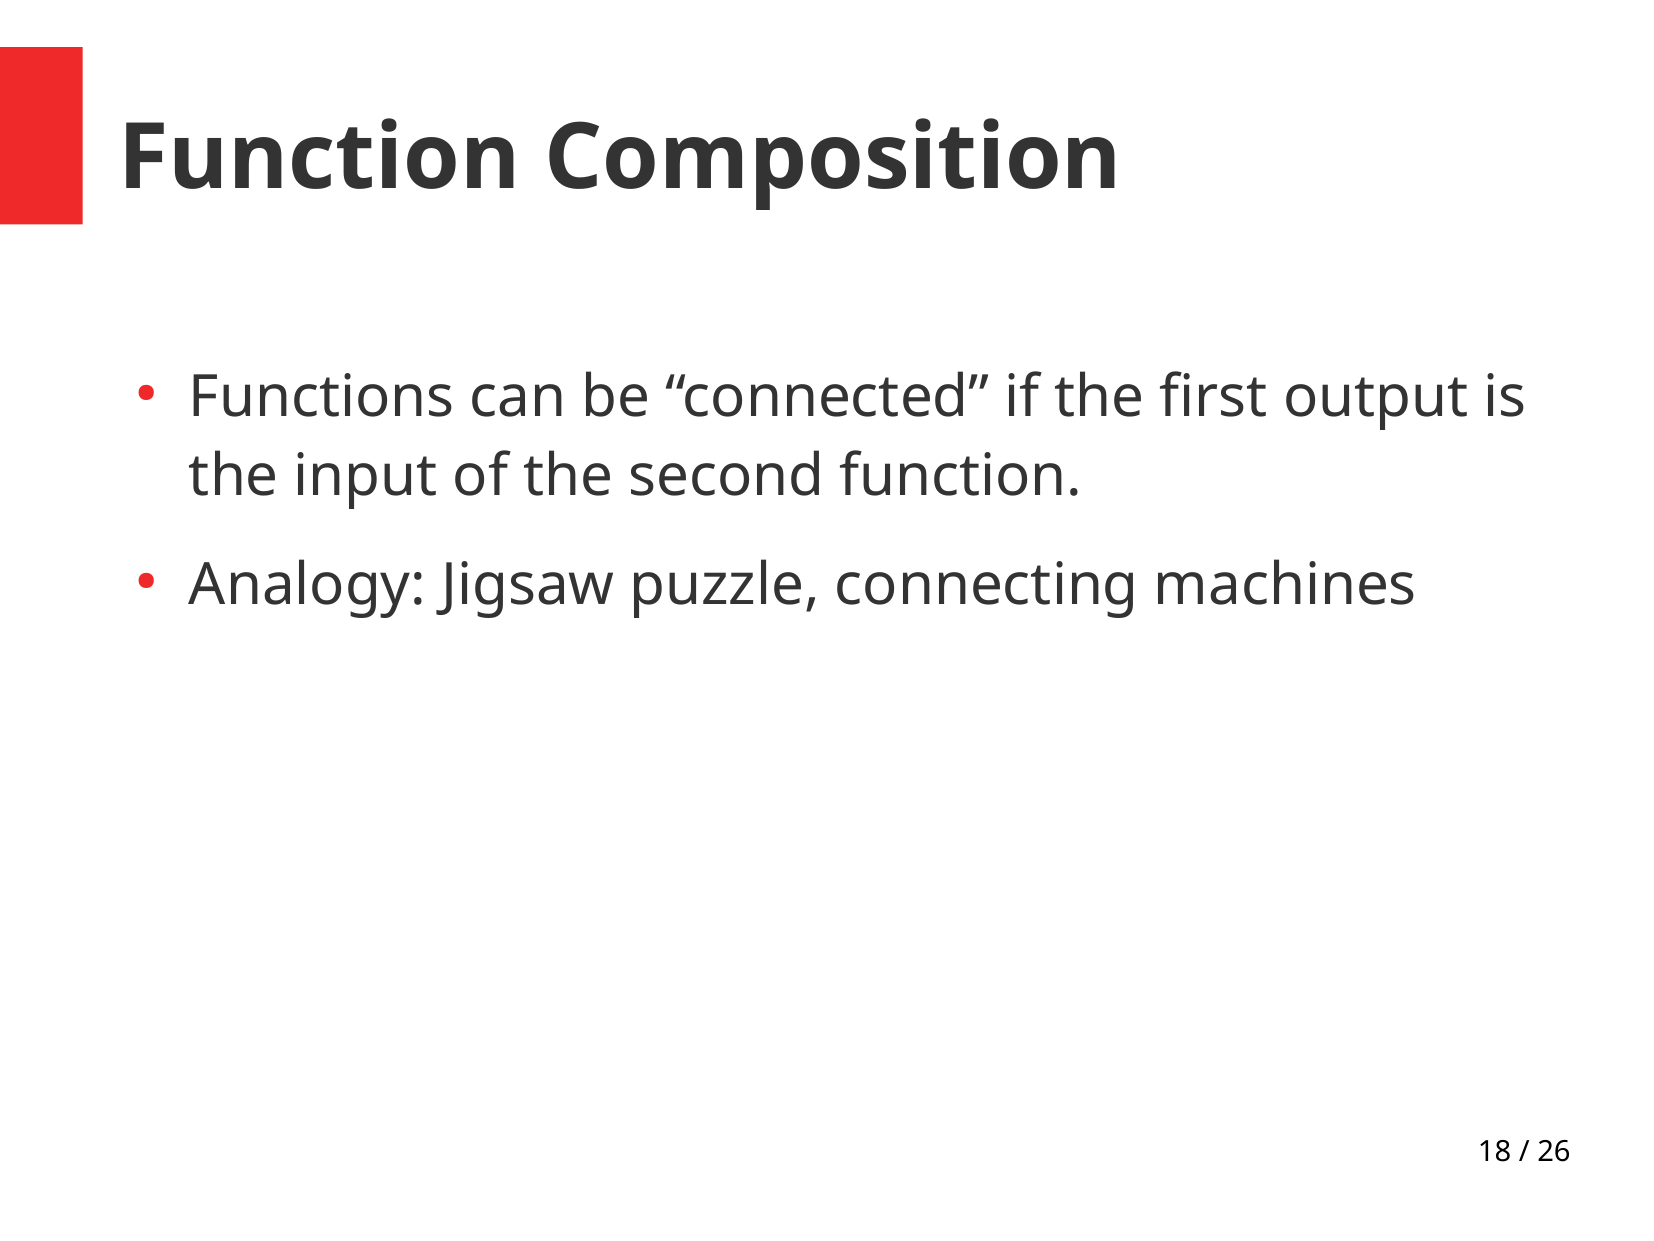

# Function Composition
Functions can be “connected” if the first output is the input of the second function.
Analogy: Jigsaw puzzle, connecting machines
18